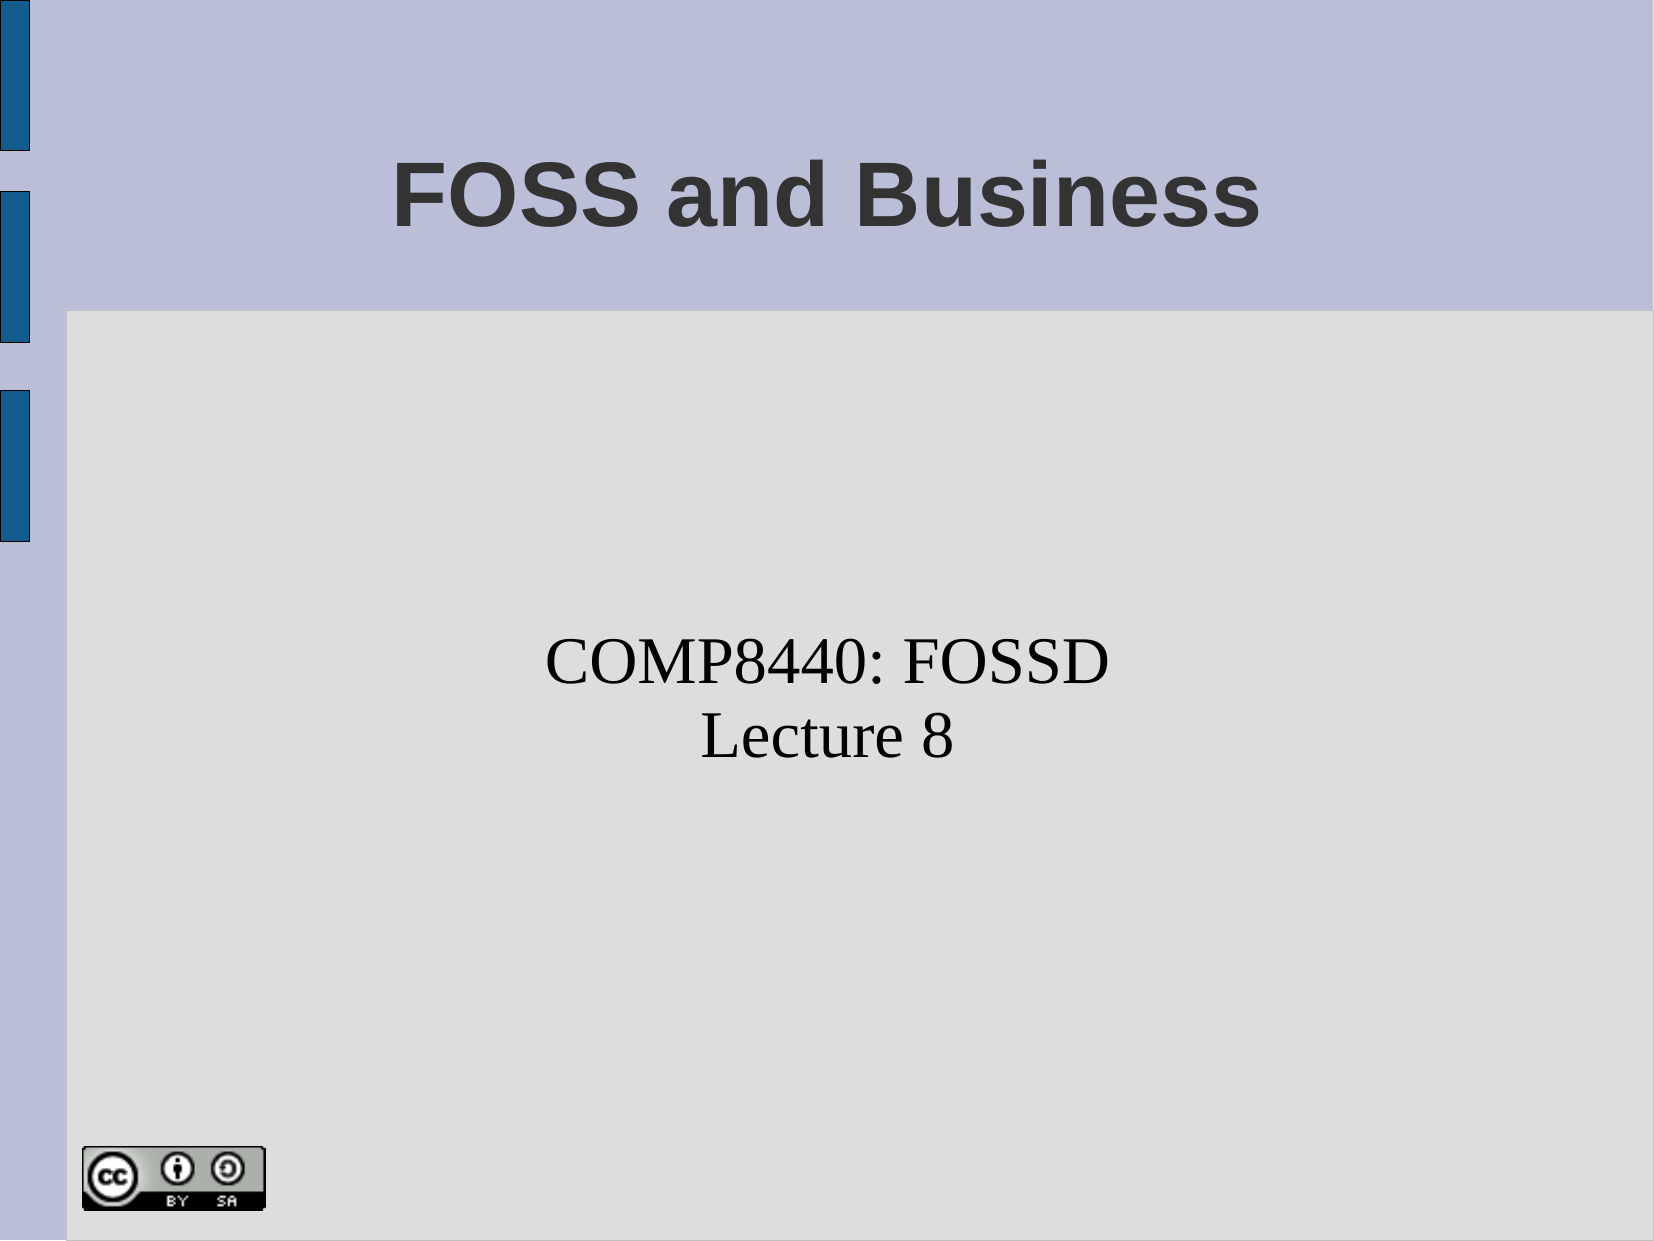

# FOSS and Business
COMP8440: FOSSD
Lecture 8